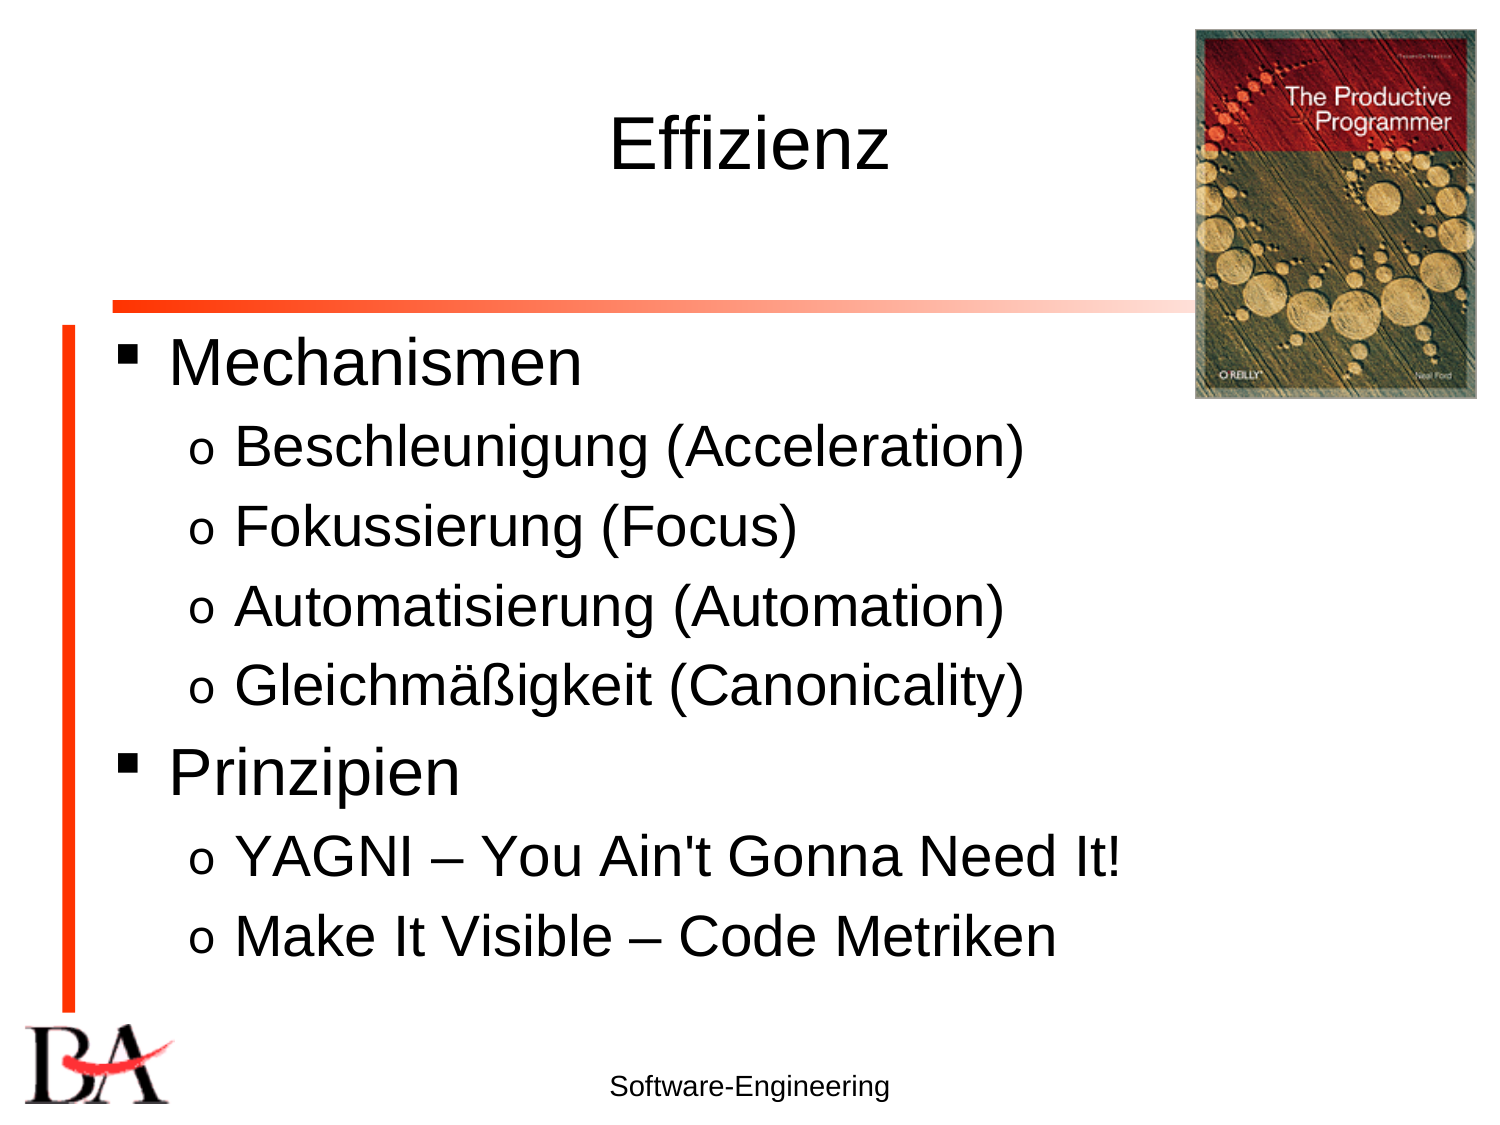

# Effizienz
Mechanismen
Beschleunigung (Acceleration)
Fokussierung (Focus)
Automatisierung (Automation)
Gleichmäßigkeit (Canonicality)
Prinzipien
YAGNI – You Ain't Gonna Need It!
Make It Visible – Code Metriken